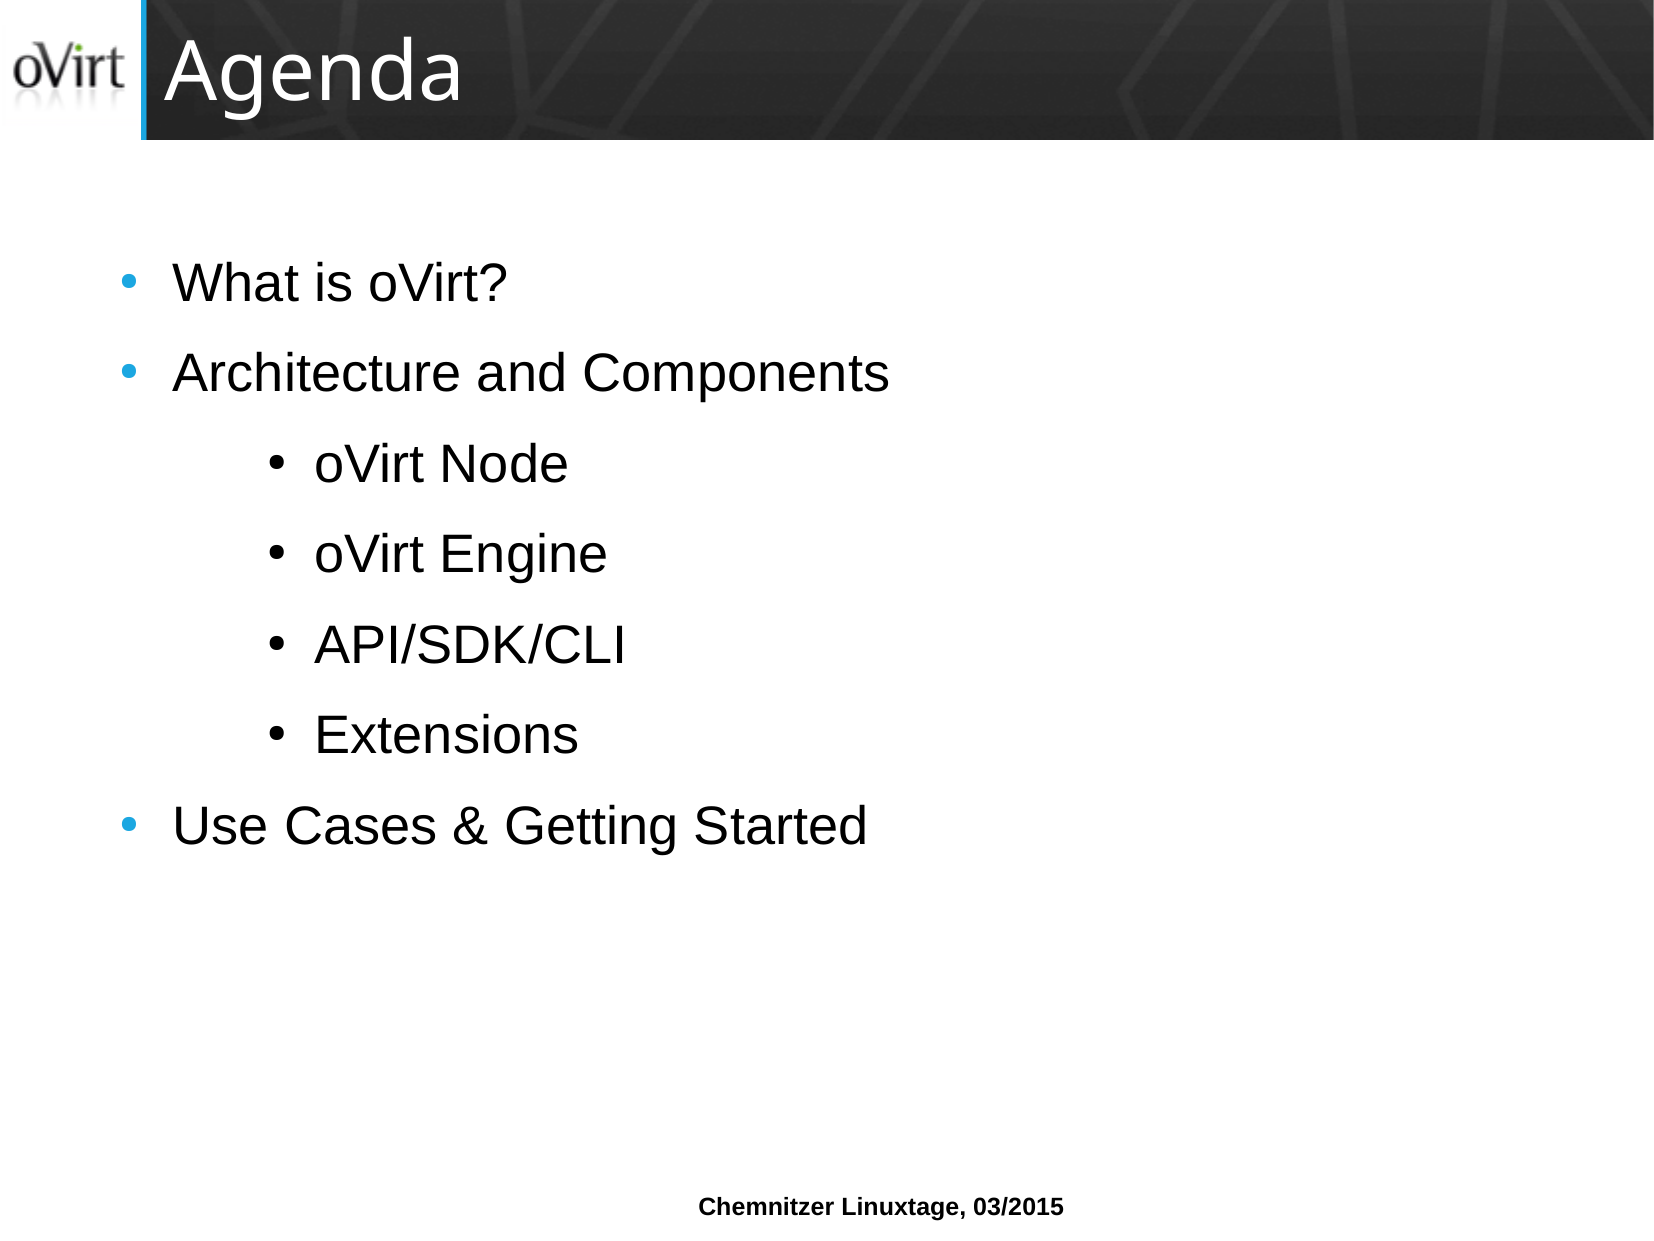

# Agenda
What is oVirt?
Architecture and Components
oVirt Node
oVirt Engine
API/SDK/CLI
Extensions
Use Cases & Getting Started